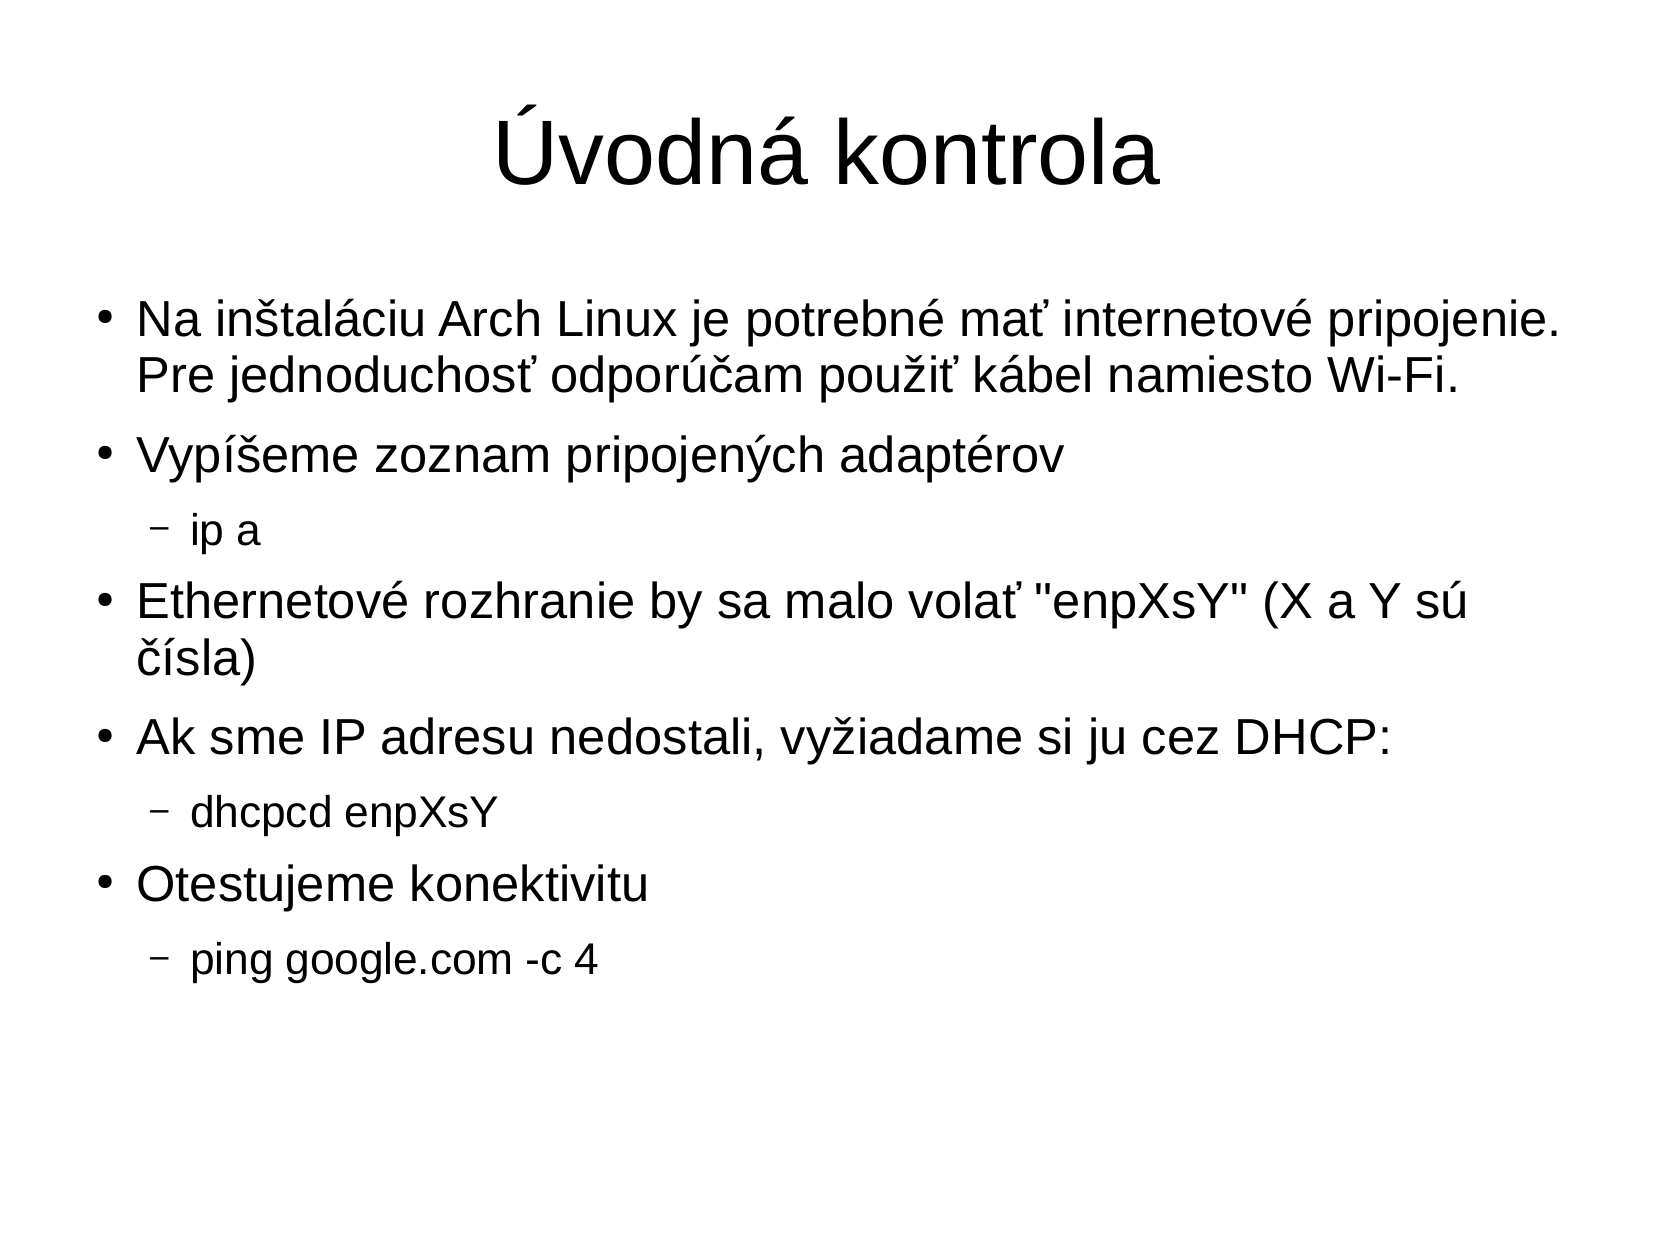

# Úvodná kontrola
Na inštaláciu Arch Linux je potrebné mať internetové pripojenie. Pre jednoduchosť odporúčam použiť kábel namiesto Wi-Fi.
Vypíšeme zoznam pripojených adaptérov
ip a
Ethernetové rozhranie by sa malo volať "enpXsY" (X a Y sú čísla)
Ak sme IP adresu nedostali, vyžiadame si ju cez DHCP:
dhcpcd enpXsY
Otestujeme konektivitu
ping google.com -c 4